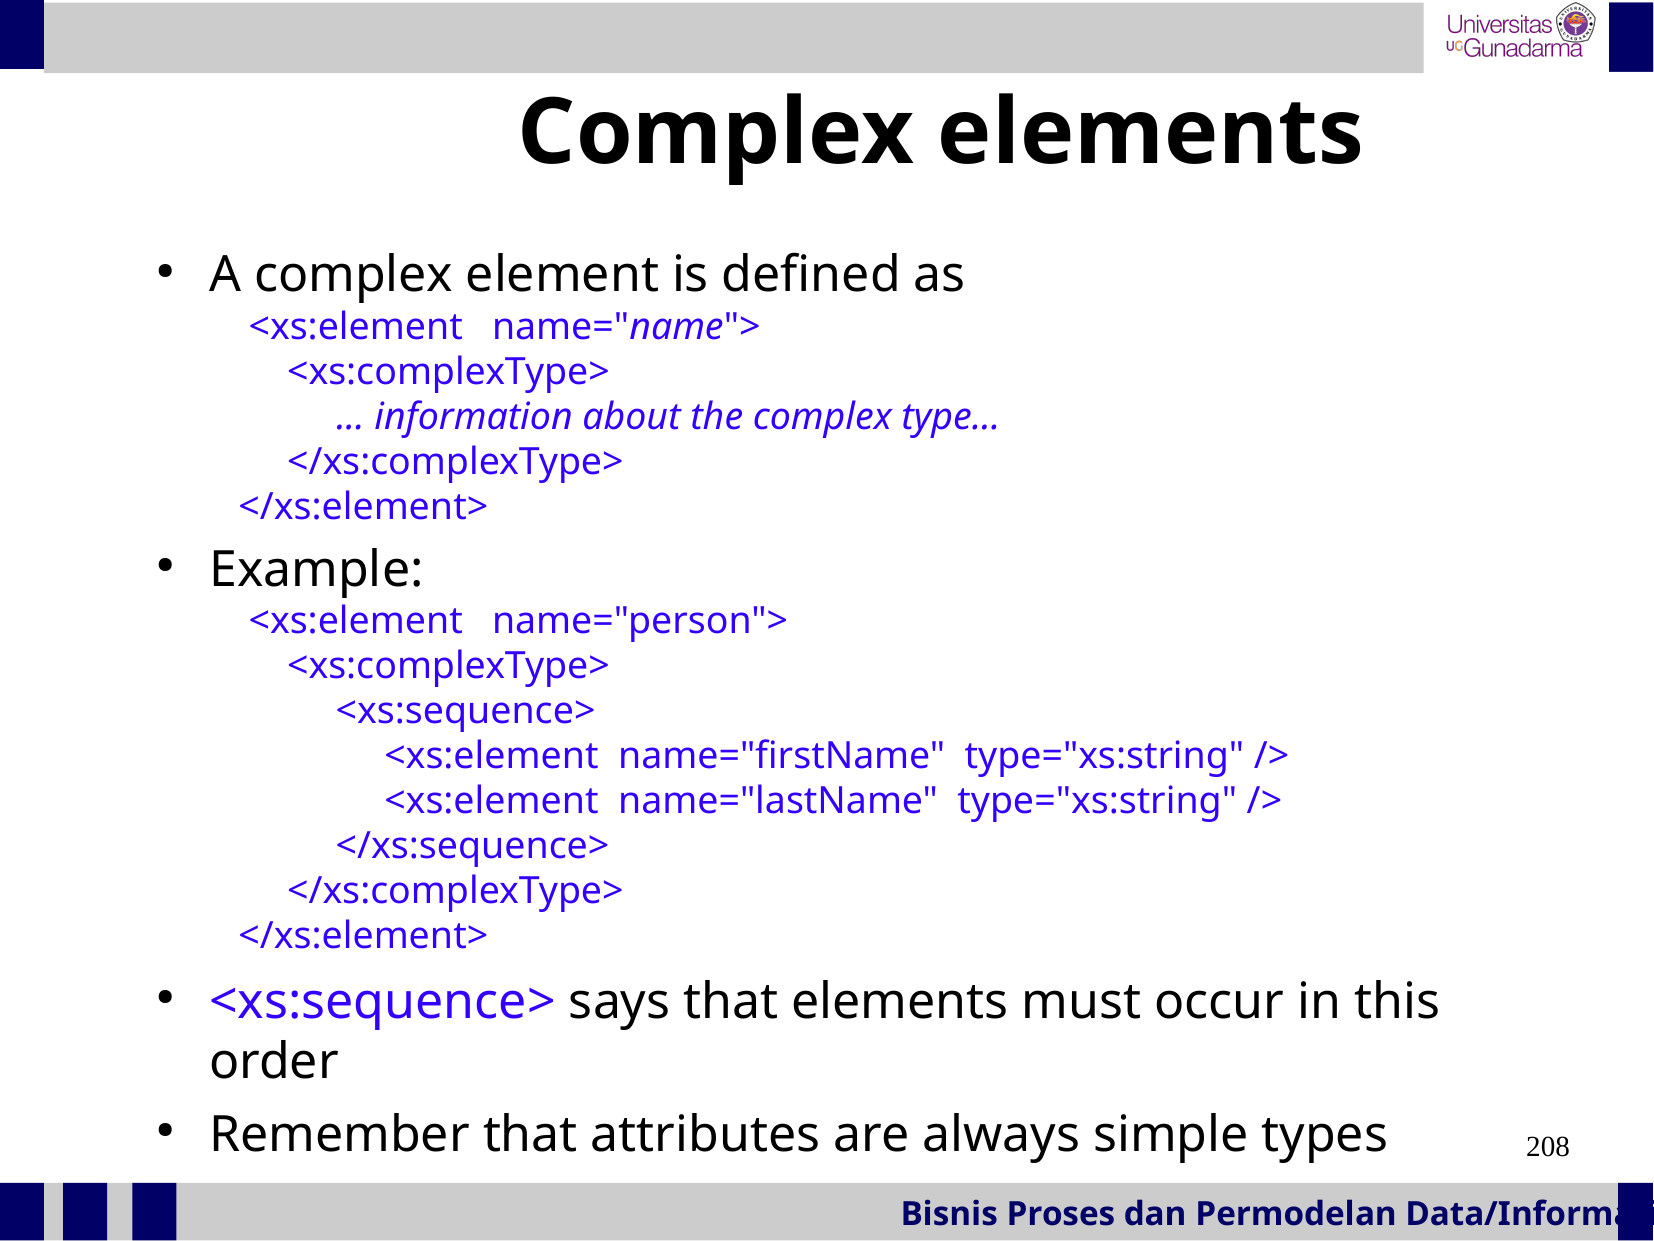

# Complex elements
A complex element is defined as
 <xs:element name="name">
 <xs:complexType>
 ... information about the complex type...
 </xs:complexType>
 </xs:element>
Example:
 <xs:element name="person">
 <xs:complexType>
 <xs:sequence>
 <xs:element name="firstName" type="xs:string" />
 <xs:element name="lastName" type="xs:string" />
 </xs:sequence>
 </xs:complexType>
 </xs:element>
<xs:sequence> says that elements must occur in this order
Remember that attributes are always simple types
208